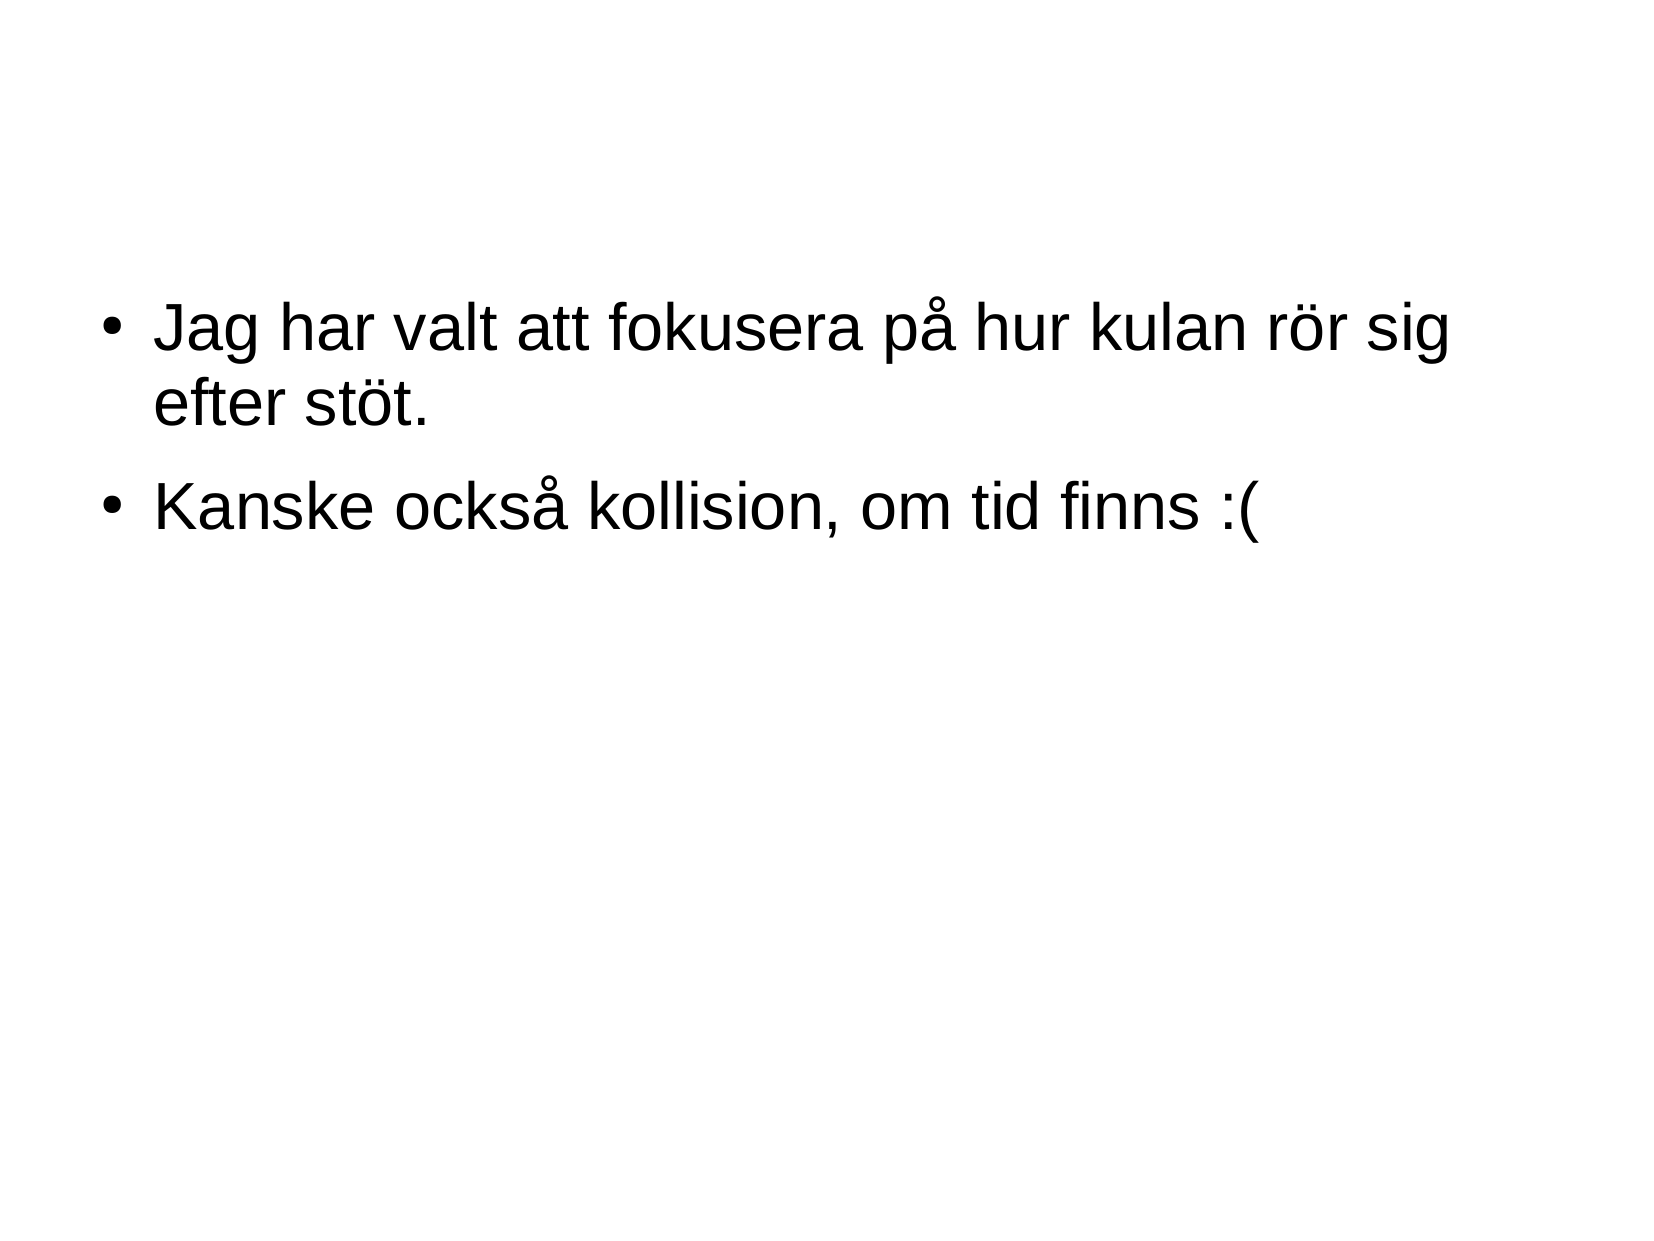

#
Jag har valt att fokusera på hur kulan rör sig efter stöt.
Kanske också kollision, om tid finns :(